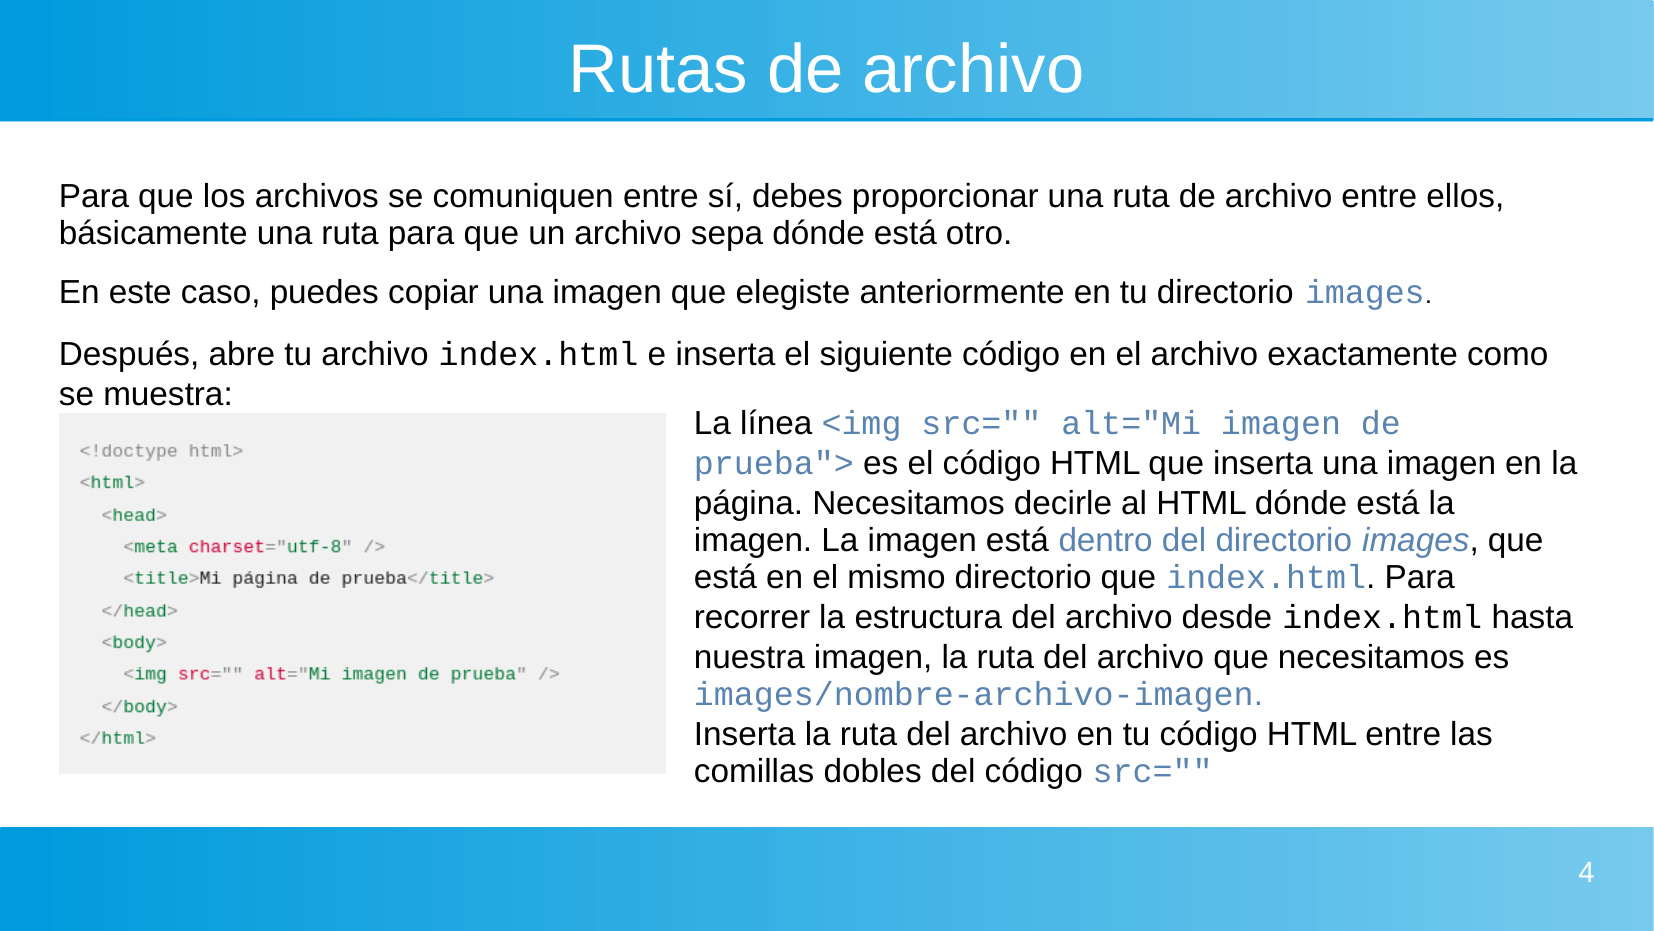

# Rutas de archivo
Para que los archivos se comuniquen entre sí, debes proporcionar una ruta de archivo entre ellos, básicamente una ruta para que un archivo sepa dónde está otro.
En este caso, puedes copiar una imagen que elegiste anteriormente en tu directorio images.
Después, abre tu archivo index.html e inserta el siguiente código en el archivo exactamente como se muestra:
La línea <img src="" alt="Mi imagen de prueba"> es el código HTML que inserta una imagen en la página. Necesitamos decirle al HTML dónde está la imagen. La imagen está dentro del directorio images, que está en el mismo directorio que index.html. Para recorrer la estructura del archivo desde index.html hasta nuestra imagen, la ruta del archivo que necesitamos es images/nombre-archivo-imagen.
Inserta la ruta del archivo en tu código HTML entre las comillas dobles del código src=""
4